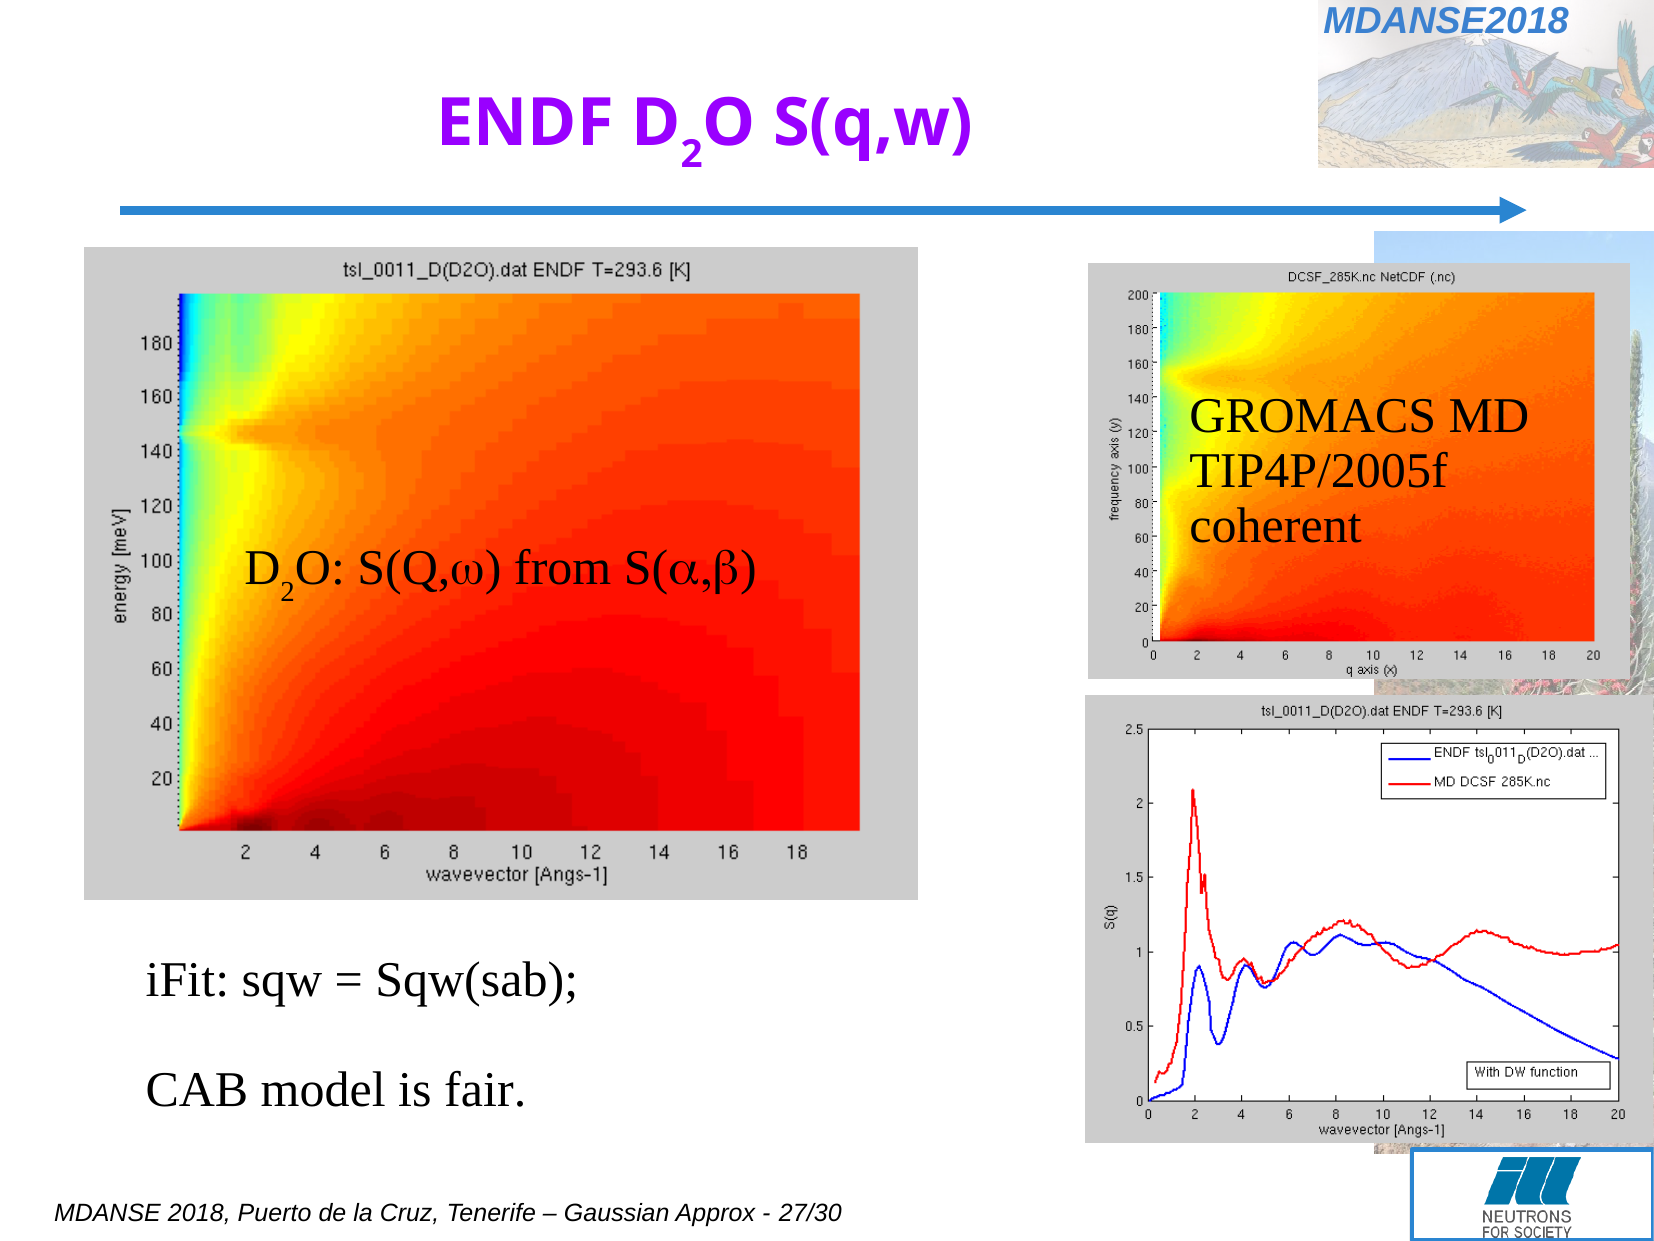

# ENDF D2O S(q,w)
D2O: S(Q,w) from S(a,b)
GROMACS MD
TIP4P/2005f
coherent
iFit: sqw = Sqw(sab);
CAB model is fair.